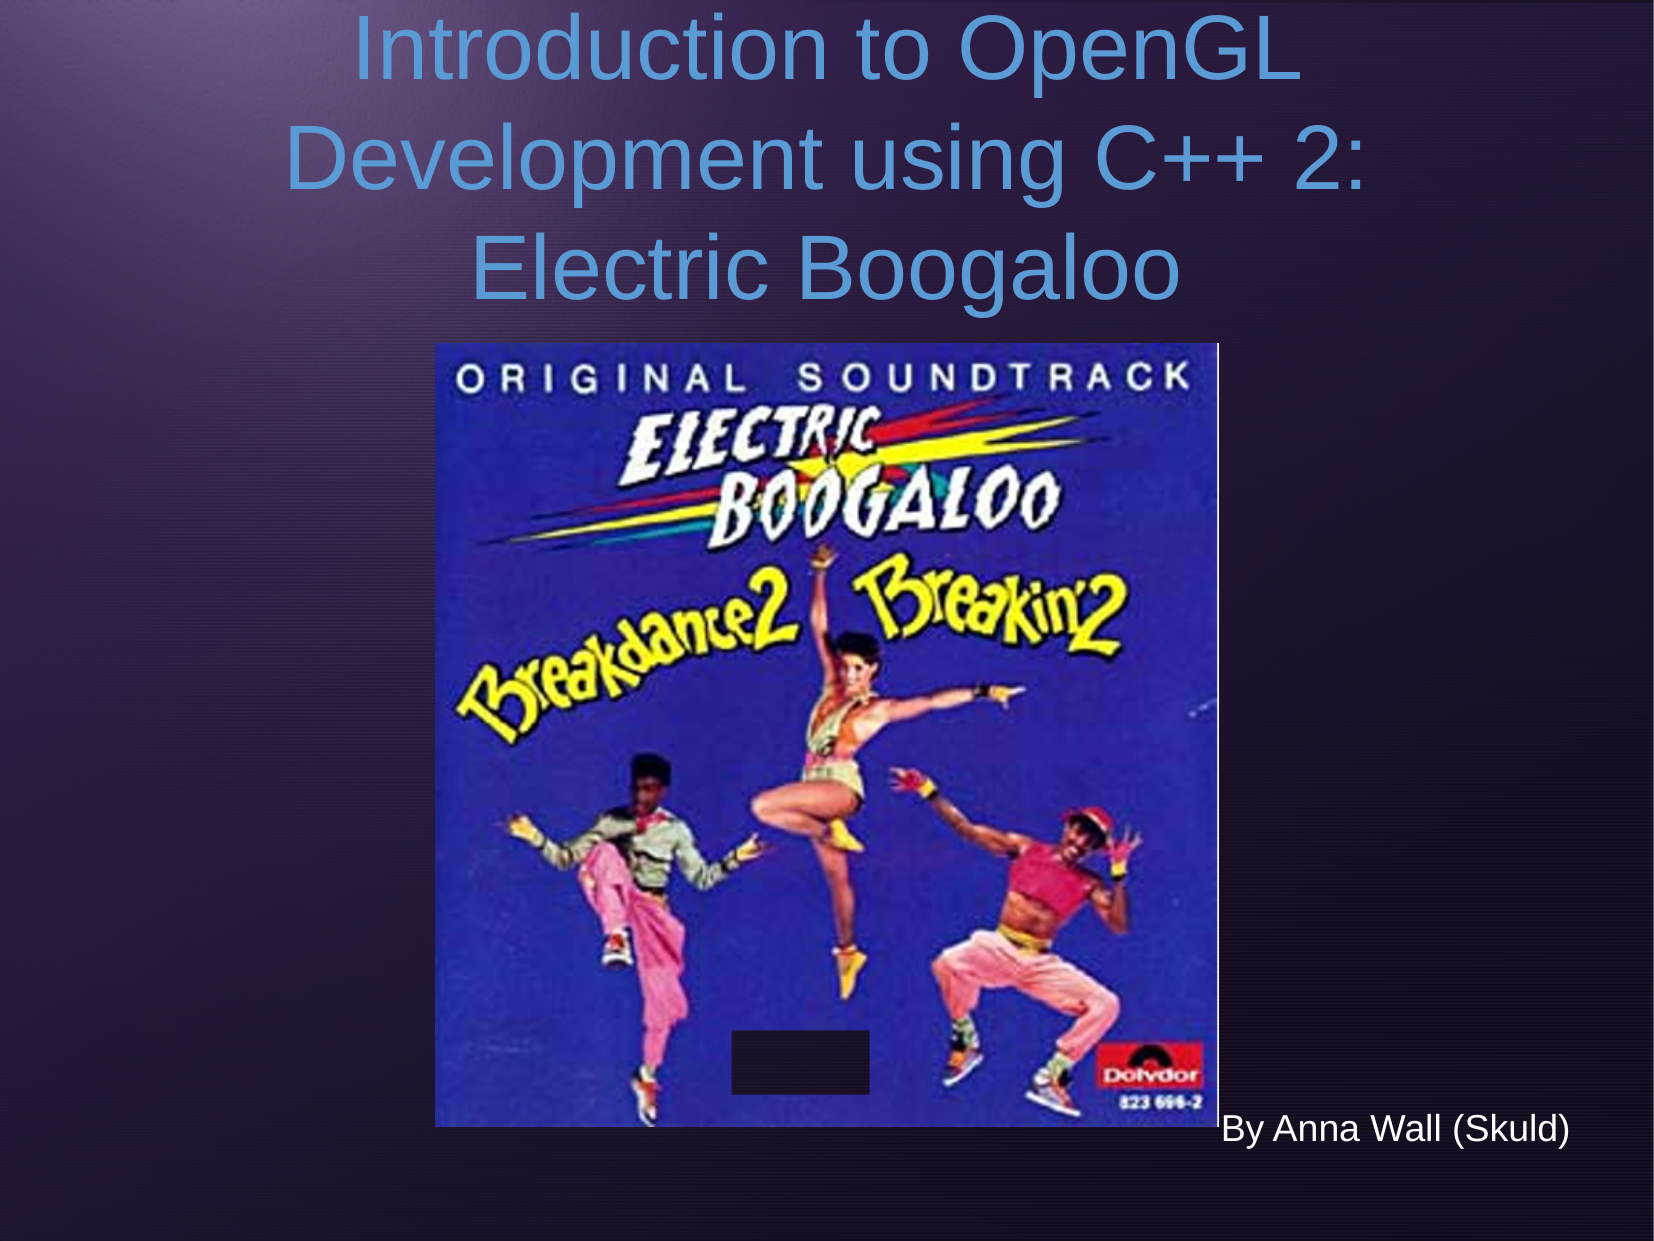

# Introduction to OpenGL Development using C++ 2: Electric Boogaloo
By Anna Wall (Skuld)